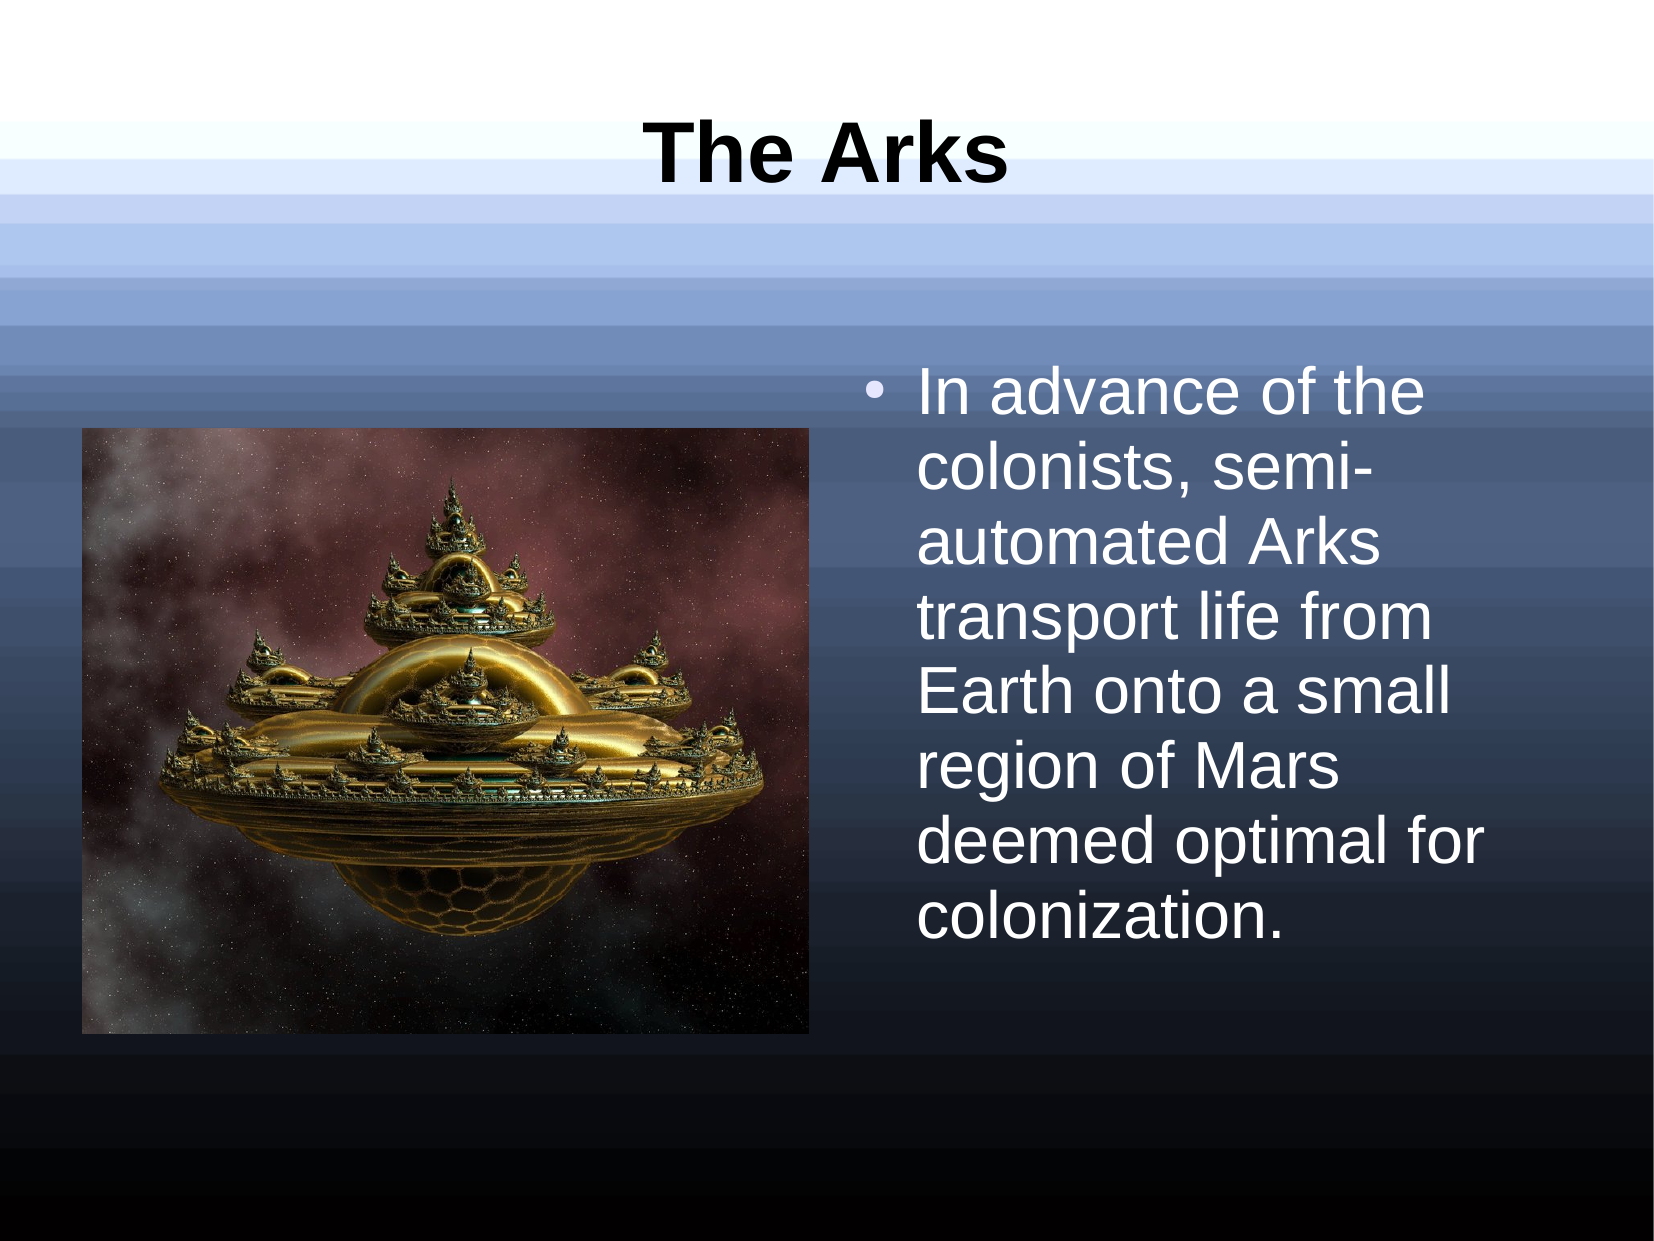

# The Arks
In advance of the colonists, semi- automated Arks transport life from Earth onto a small region of Mars deemed optimal for colonization.